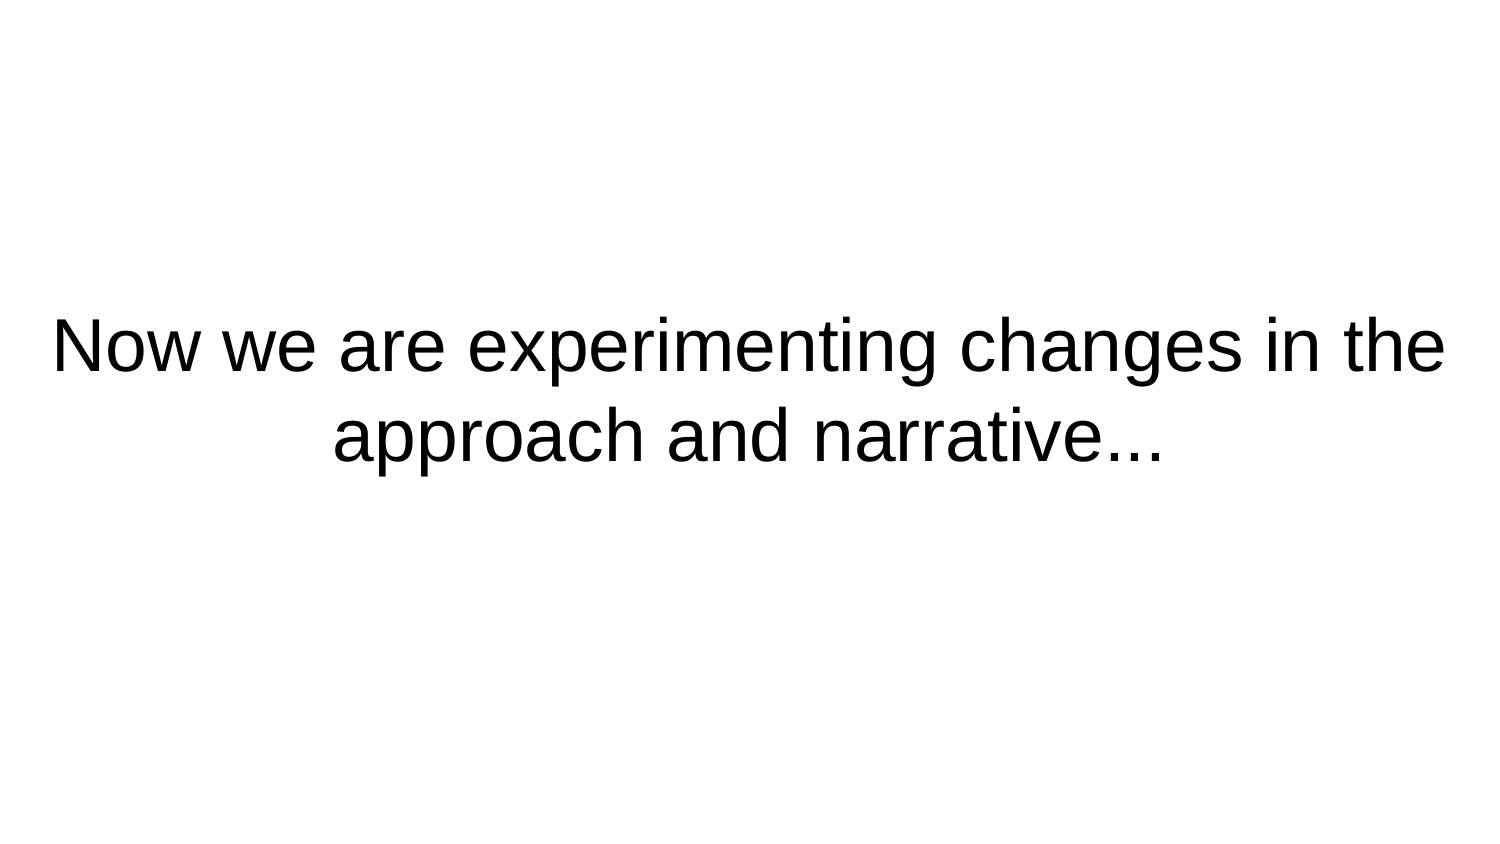

Now we are experimenting changes in the approach and narrative...